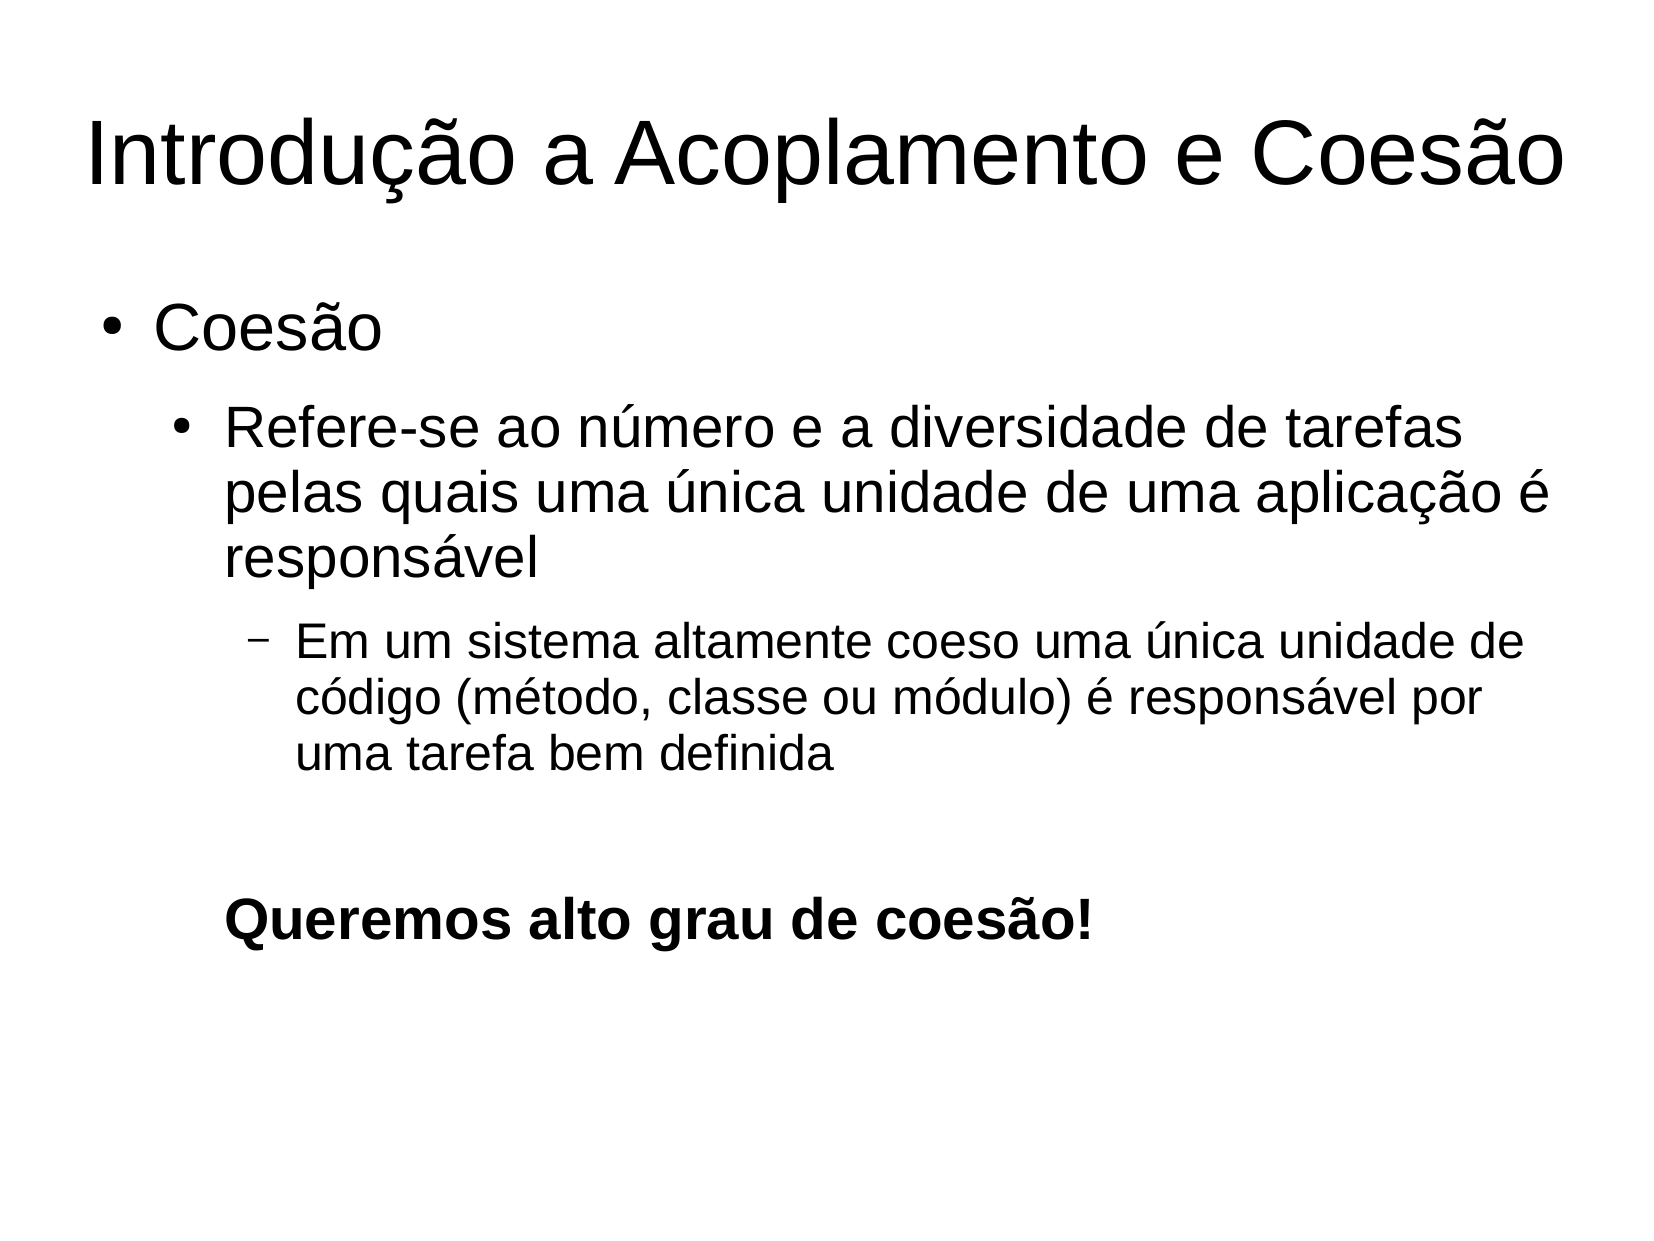

# Introdução a Acoplamento e Coesão
Coesão
Refere-se ao número e a diversidade de tarefas pelas quais uma única unidade de uma aplicação é responsável
Em um sistema altamente coeso uma única unidade de código (método, classe ou módulo) é responsável por uma tarefa bem definida
Queremos alto grau de coesão!